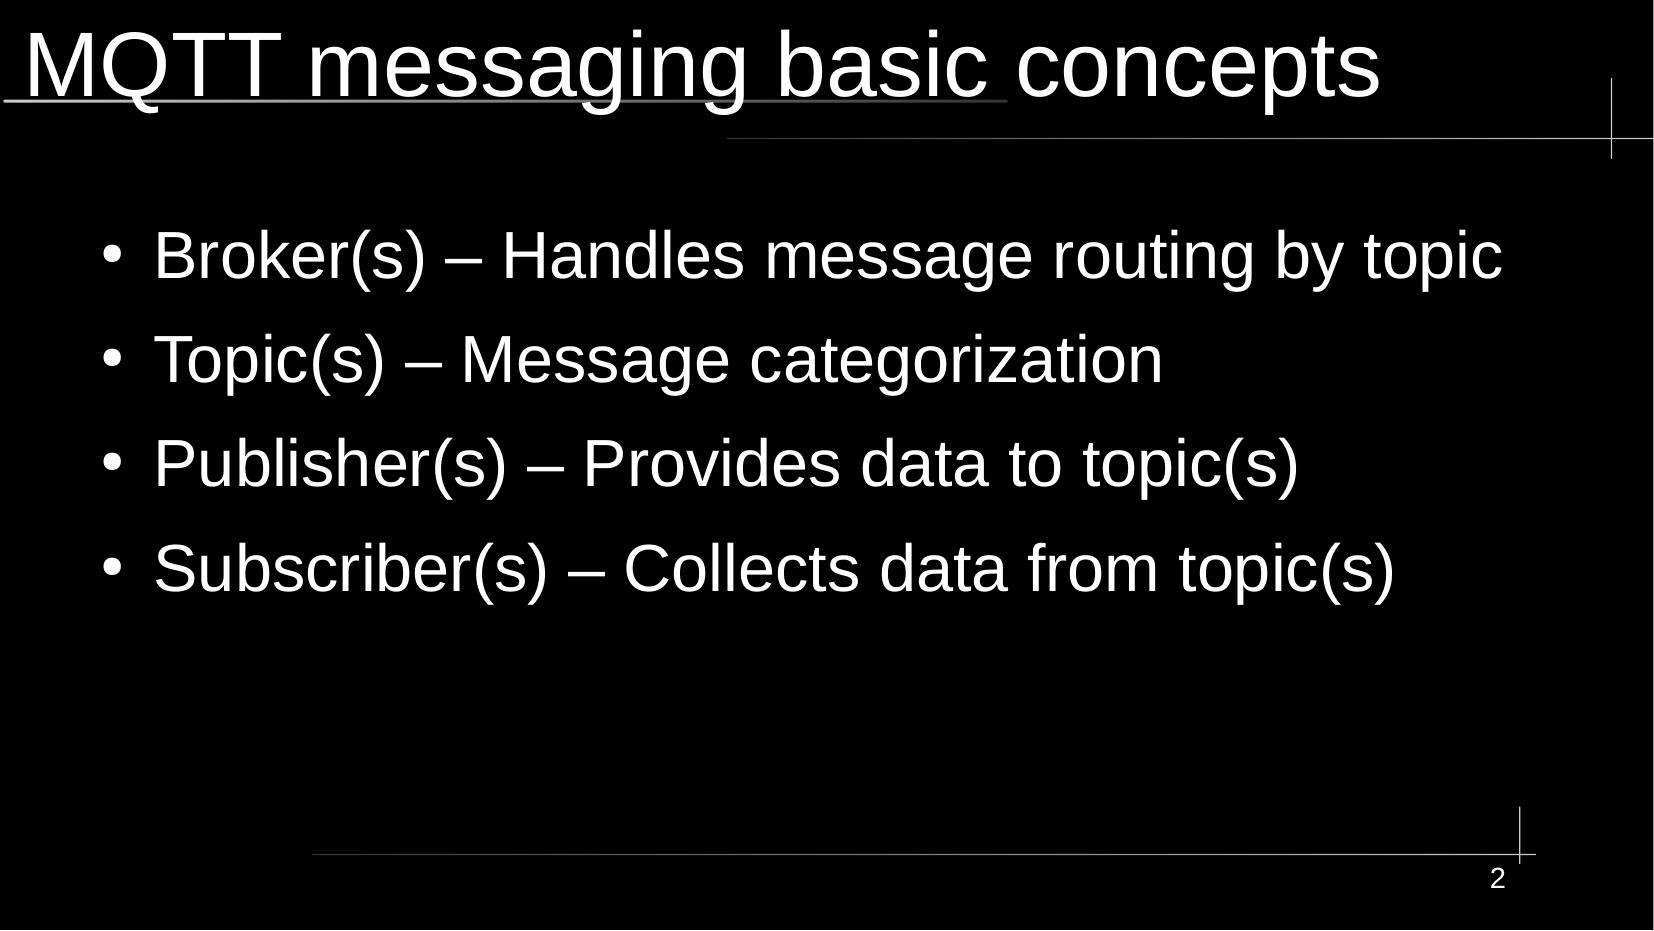

# MQTT messaging basic concepts
Broker(s) – Handles message routing by topic
Topic(s) – Message categorization
Publisher(s) – Provides data to topic(s)
Subscriber(s) – Collects data from topic(s)
2